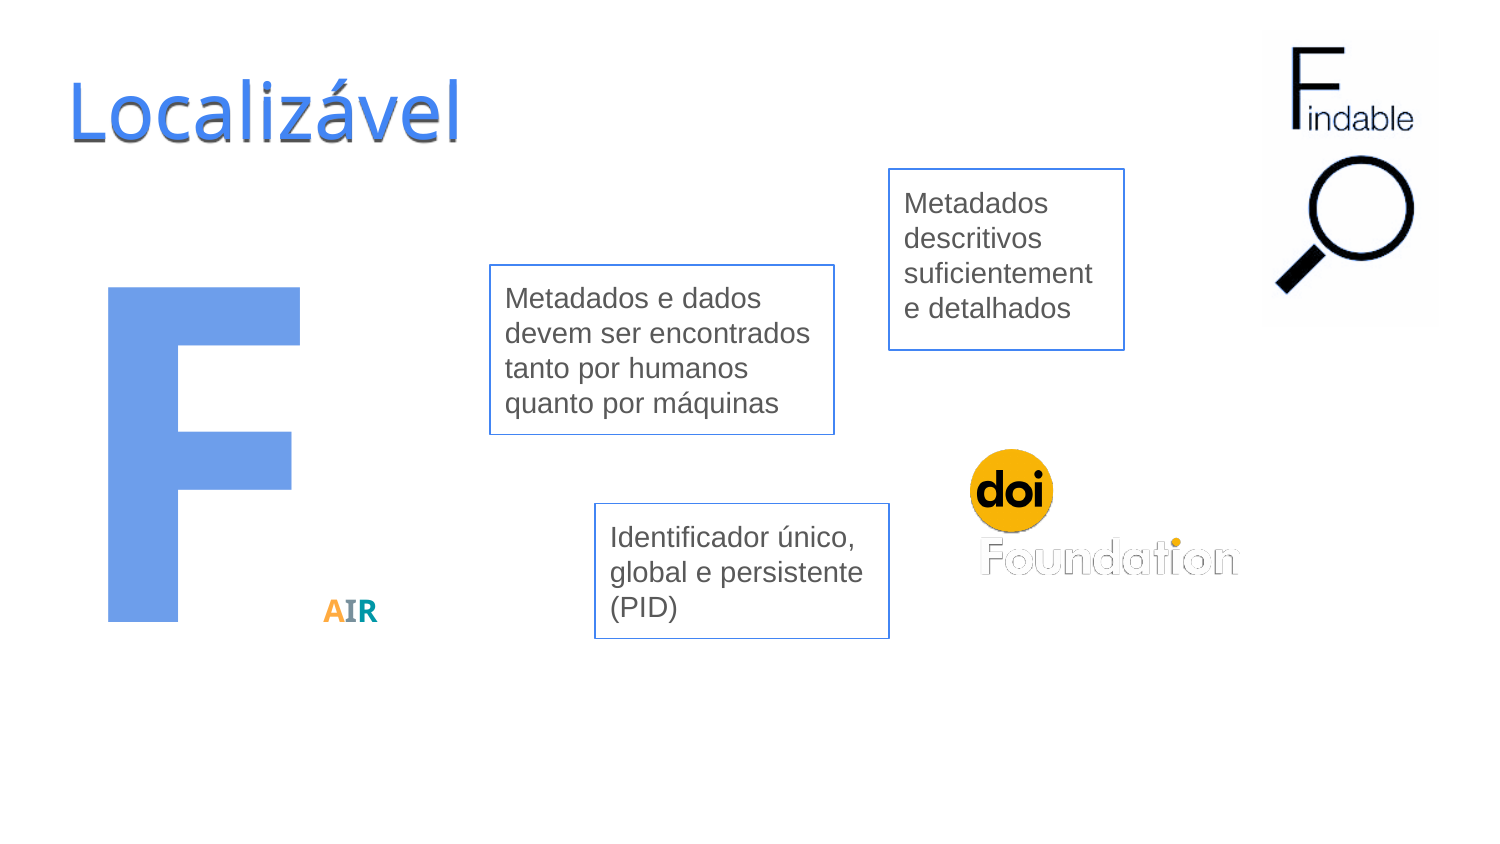

Localizável
# FAIR
Metadados descritivos suficientemente detalhados
Metadados e dados devem ser encontrados tanto por humanos quanto por máquinas
Identificador único, global e persistente (PID)